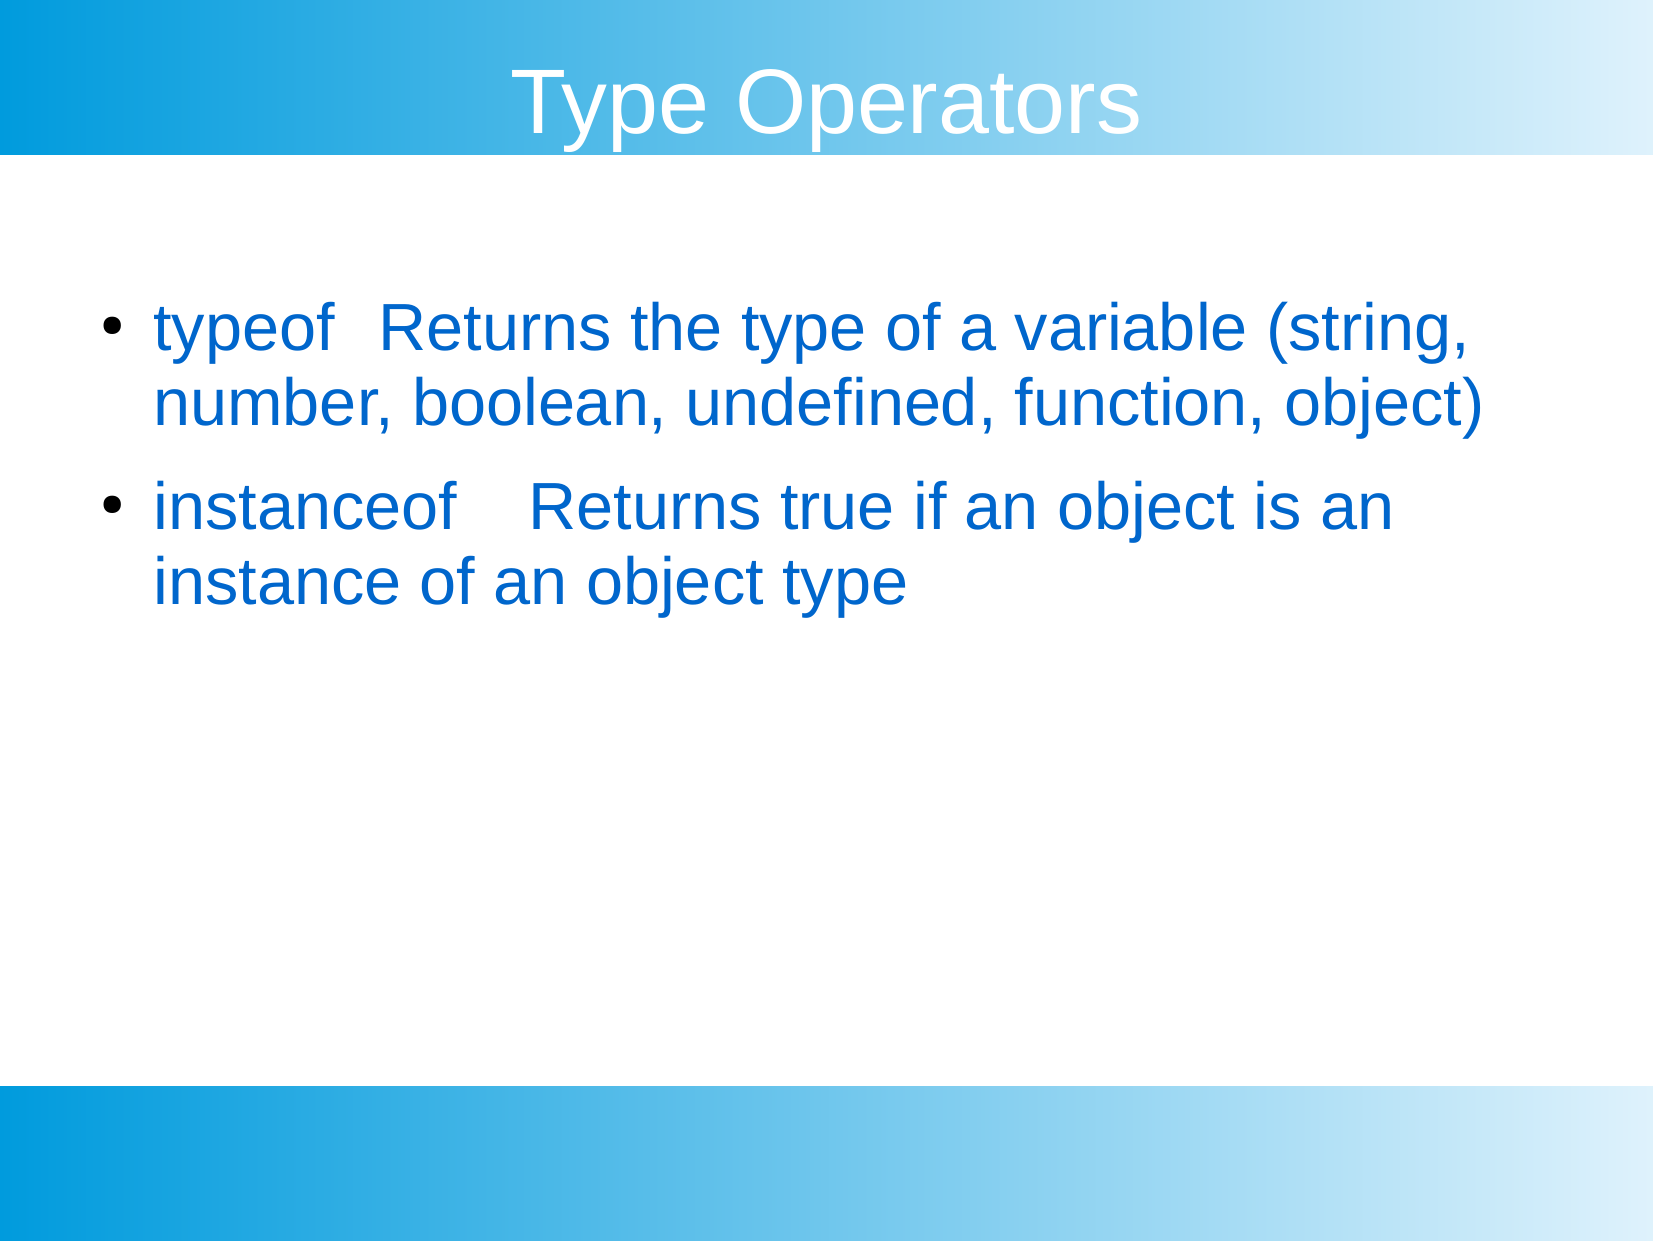

# Type Operators
typeof 	Returns the type of a variable (string, number, boolean, undefined, function, object)
instanceof 	Returns true if an object is an instance of an object type